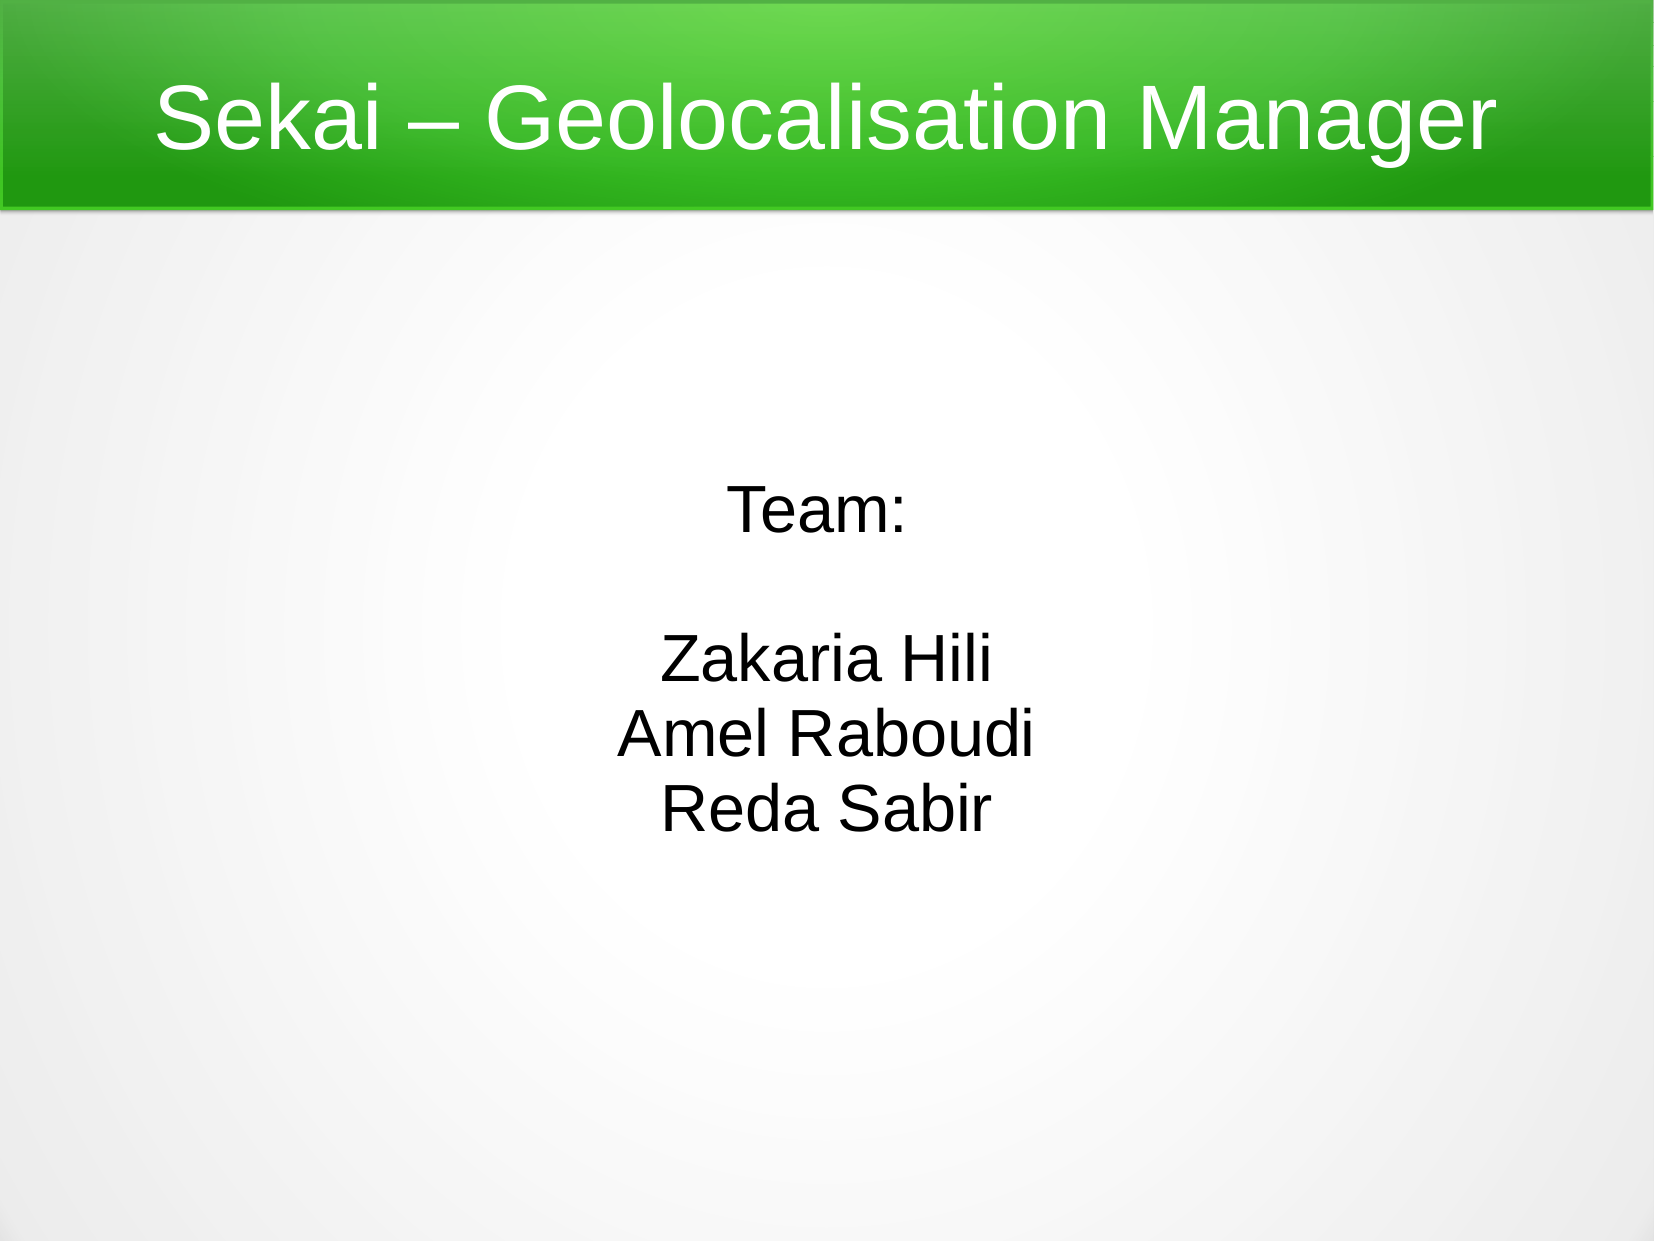

# Sekai – Geolocalisation Manager
Team:
Zakaria Hili
Amel Raboudi
Reda Sabir